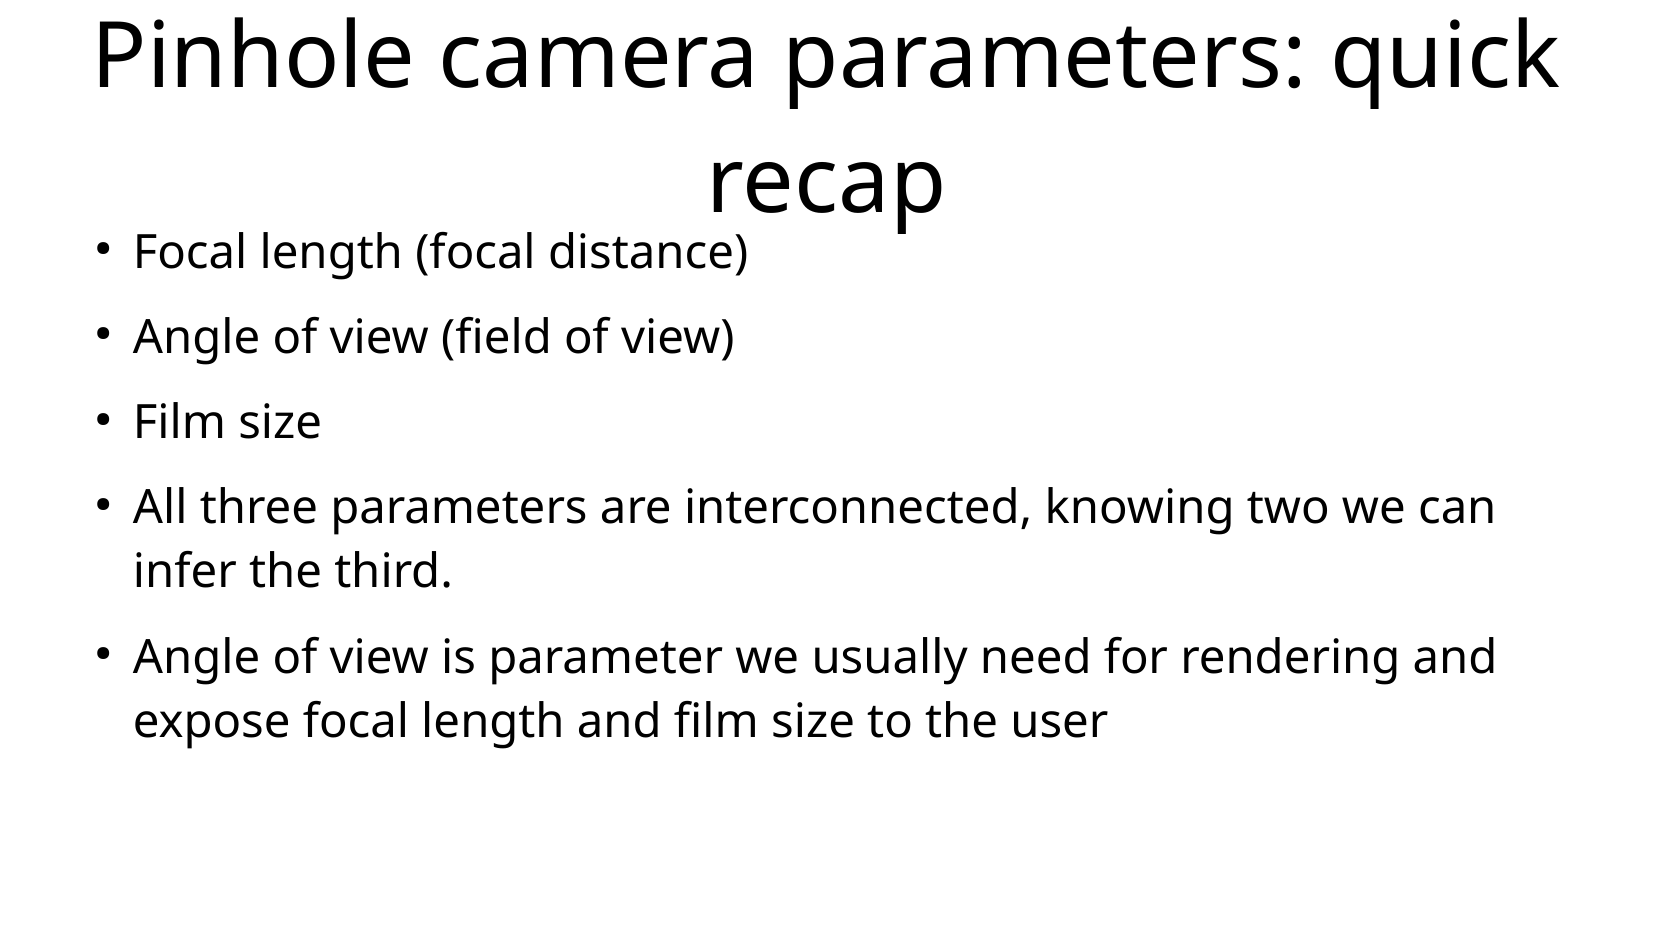

# Pinhole camera parameters: quick recap
Focal length (focal distance)
Angle of view (field of view)
Film size
All three parameters are interconnected, knowing two we can infer the third.
Angle of view is parameter we usually need for rendering and expose focal length and film size to the user